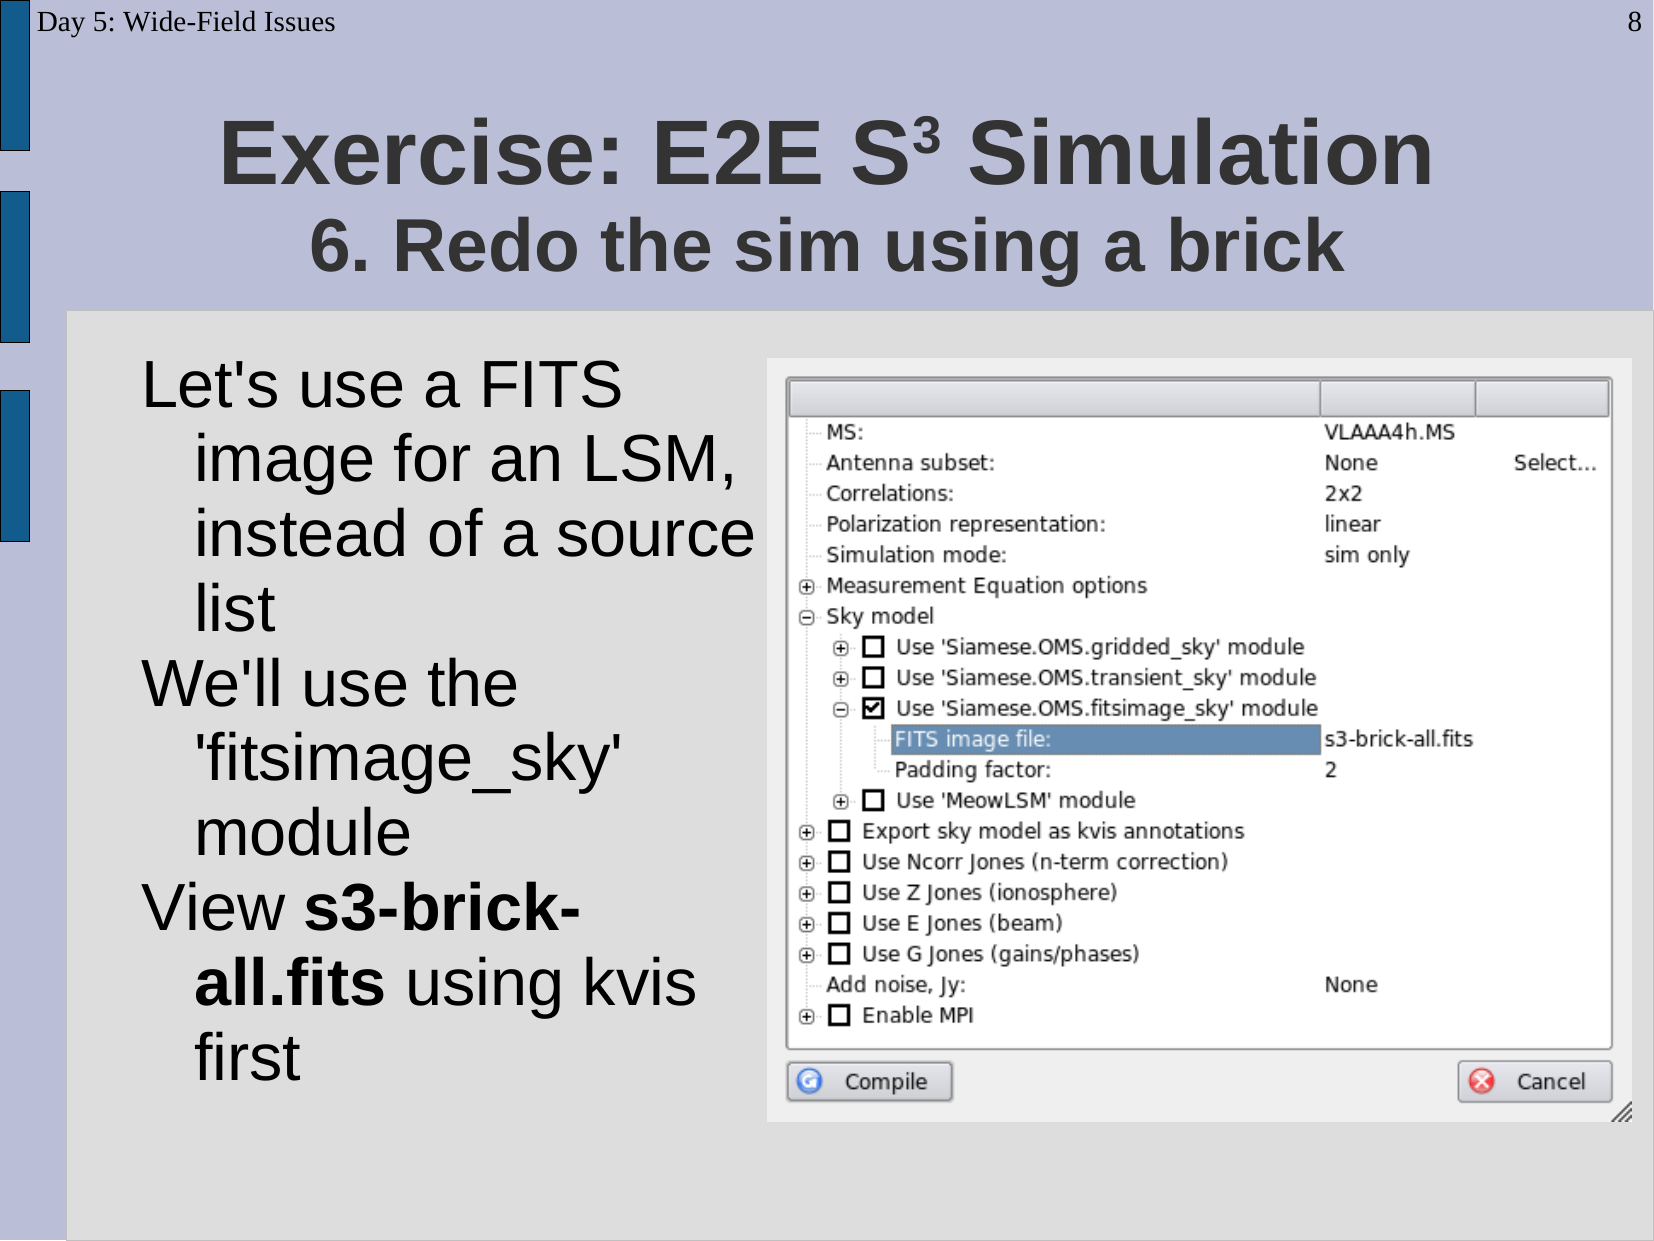

Day 5: Wide-Field Issues
8
# Exercise: E2E S3 Simulation 6. Redo the sim using a brick
Let's use a FITS image for an LSM, instead of a source list
We'll use the 'fitsimage_sky' module
View s3-brick-all.fits using kvis first